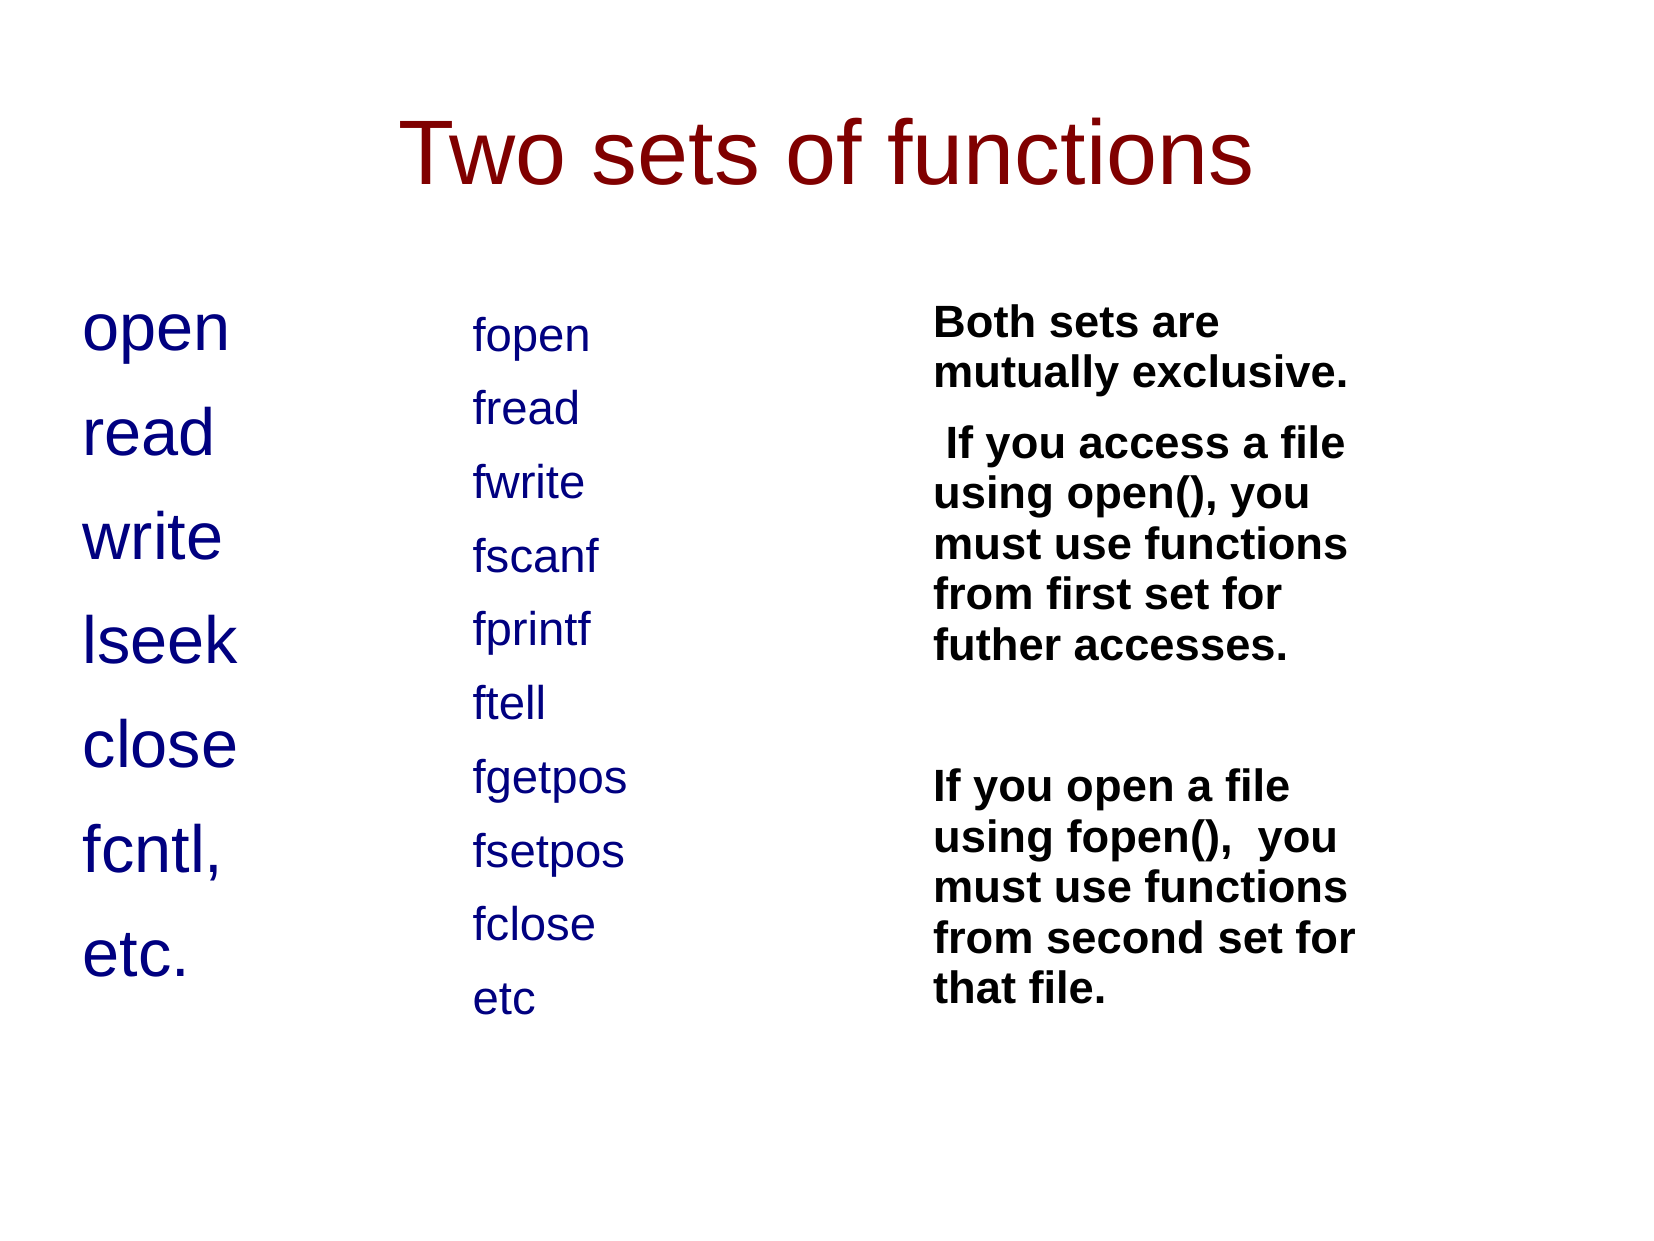

# Two sets of functions
open
read
write
lseek
close
fcntl,
etc.
Both sets are mutually exclusive.
 If you access a file using open(), you must use functions from first set for futher accesses.
If you open a file using fopen(), you must use functions from second set for that file.
fopen
fread
fwrite
fscanf
fprintf
ftell
fgetpos
fsetpos
fclose
etc